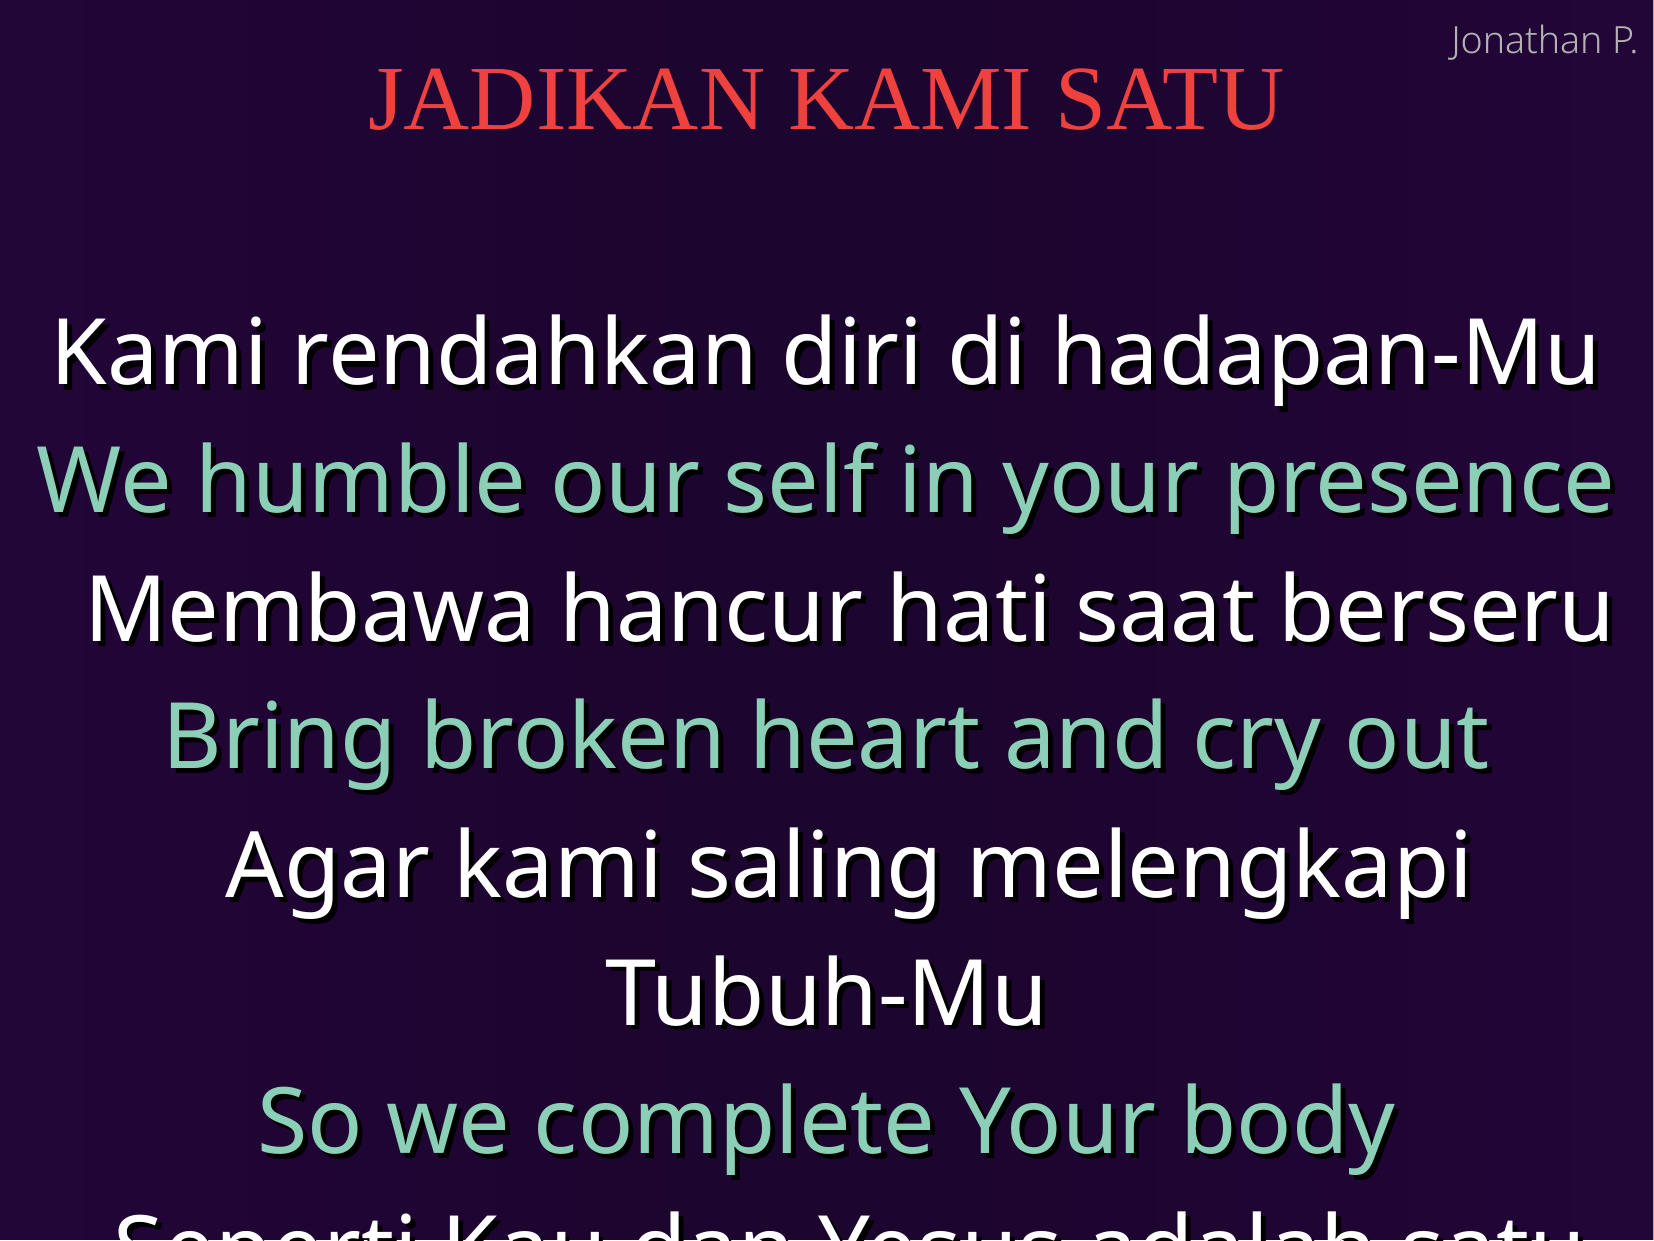

Jonathan P.
Jadikan Kami Satu
Kami rendahkan diri di hadapan-Mu
 Membawa hancur hati saat berseru
 Agar kami saling melengkapi
Tubuh-Mu
 Seperti Kau dan Yesus adalah satu
We humble our self in your presence
Bring broken heart and cry out
So we complete Your body
Like You and Jesus is one